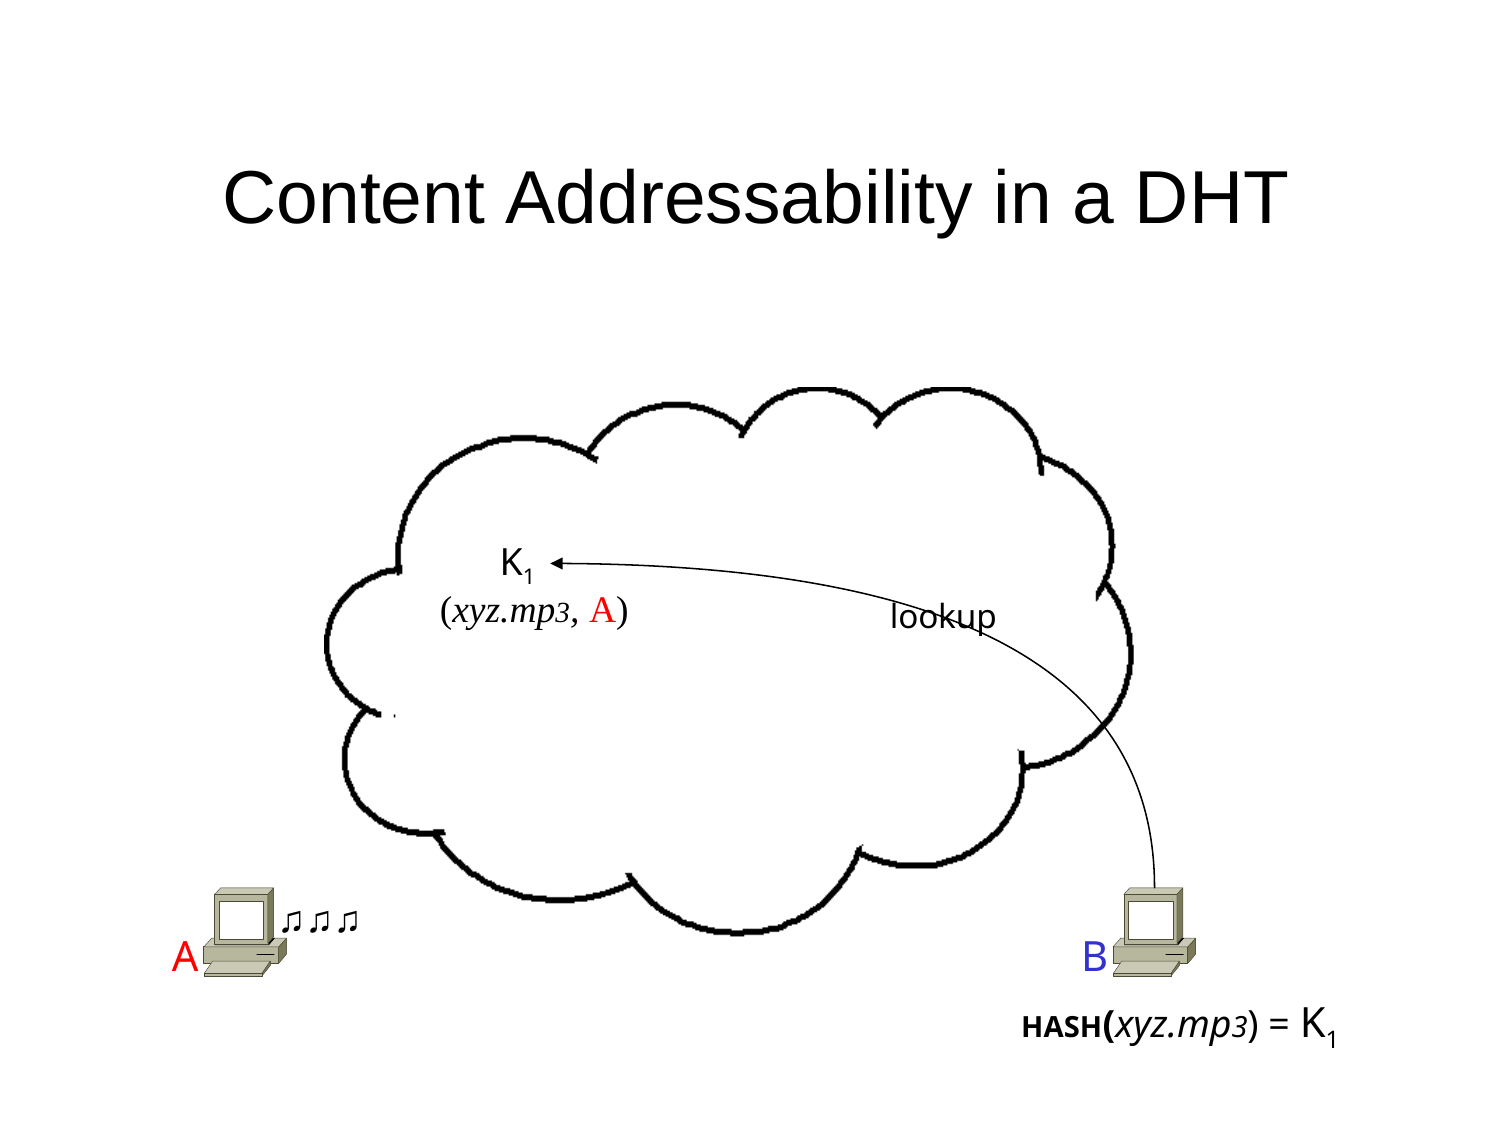

# Content Addressability in a DHT
K1
(xyz.mp3, A)
lookup
♫♫♫
A
B
HASH(xyz.mp3) = K1